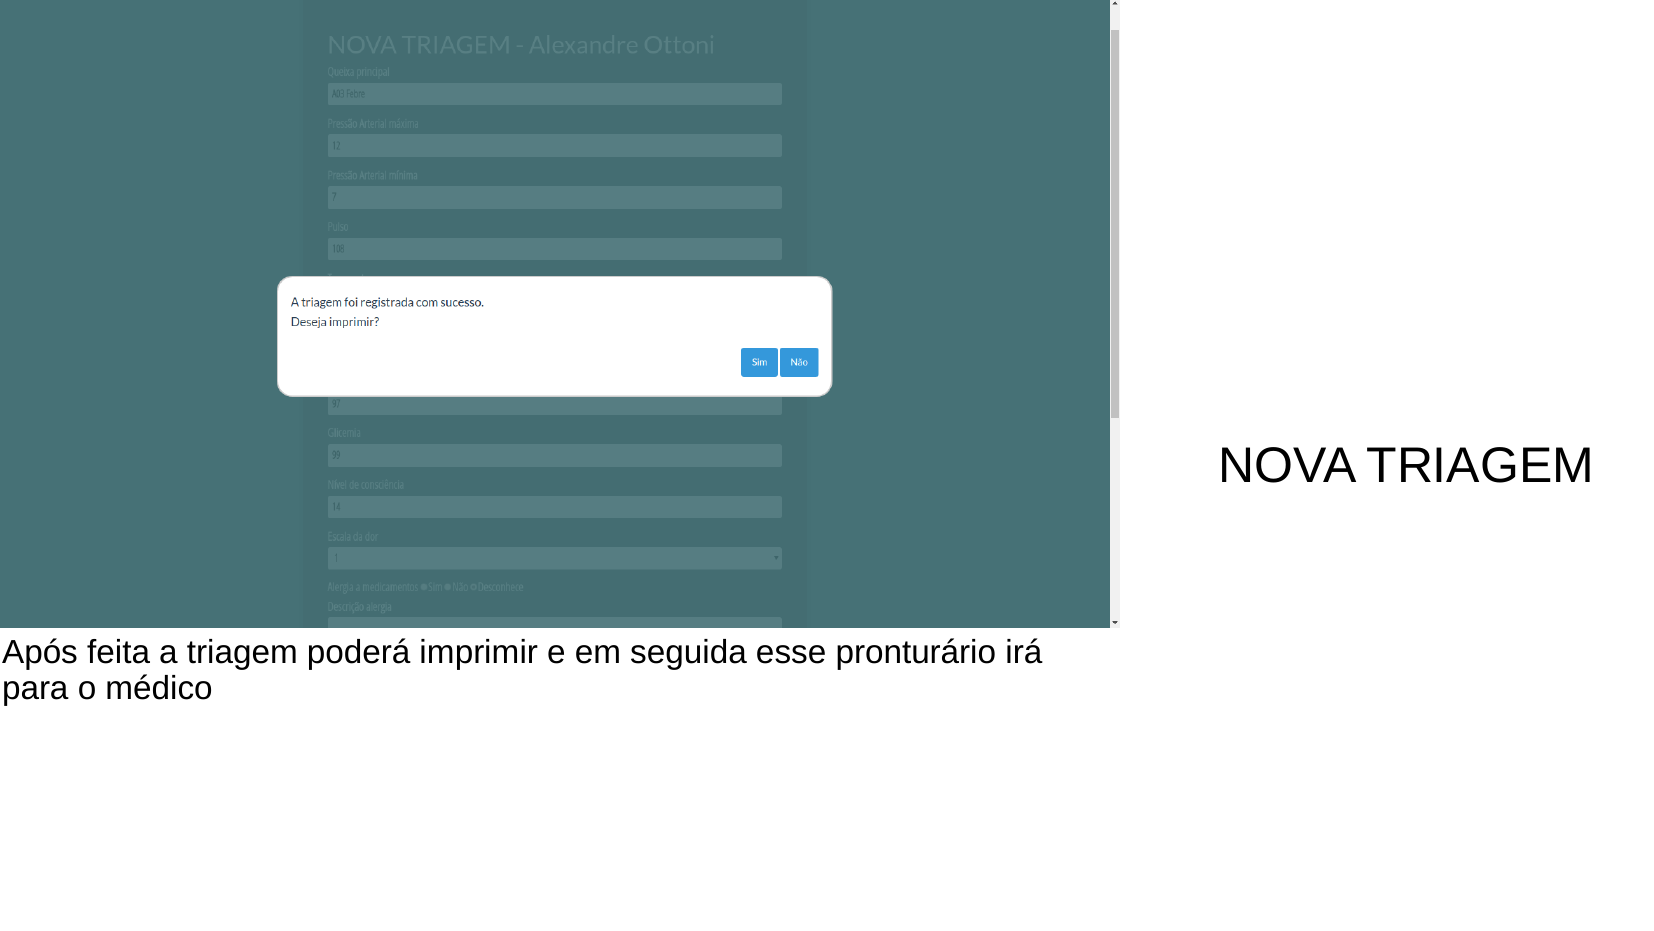

# NOVA TRIAGEM
Após feita a triagem poderá imprimir e em seguida esse pronturário irá para o médico